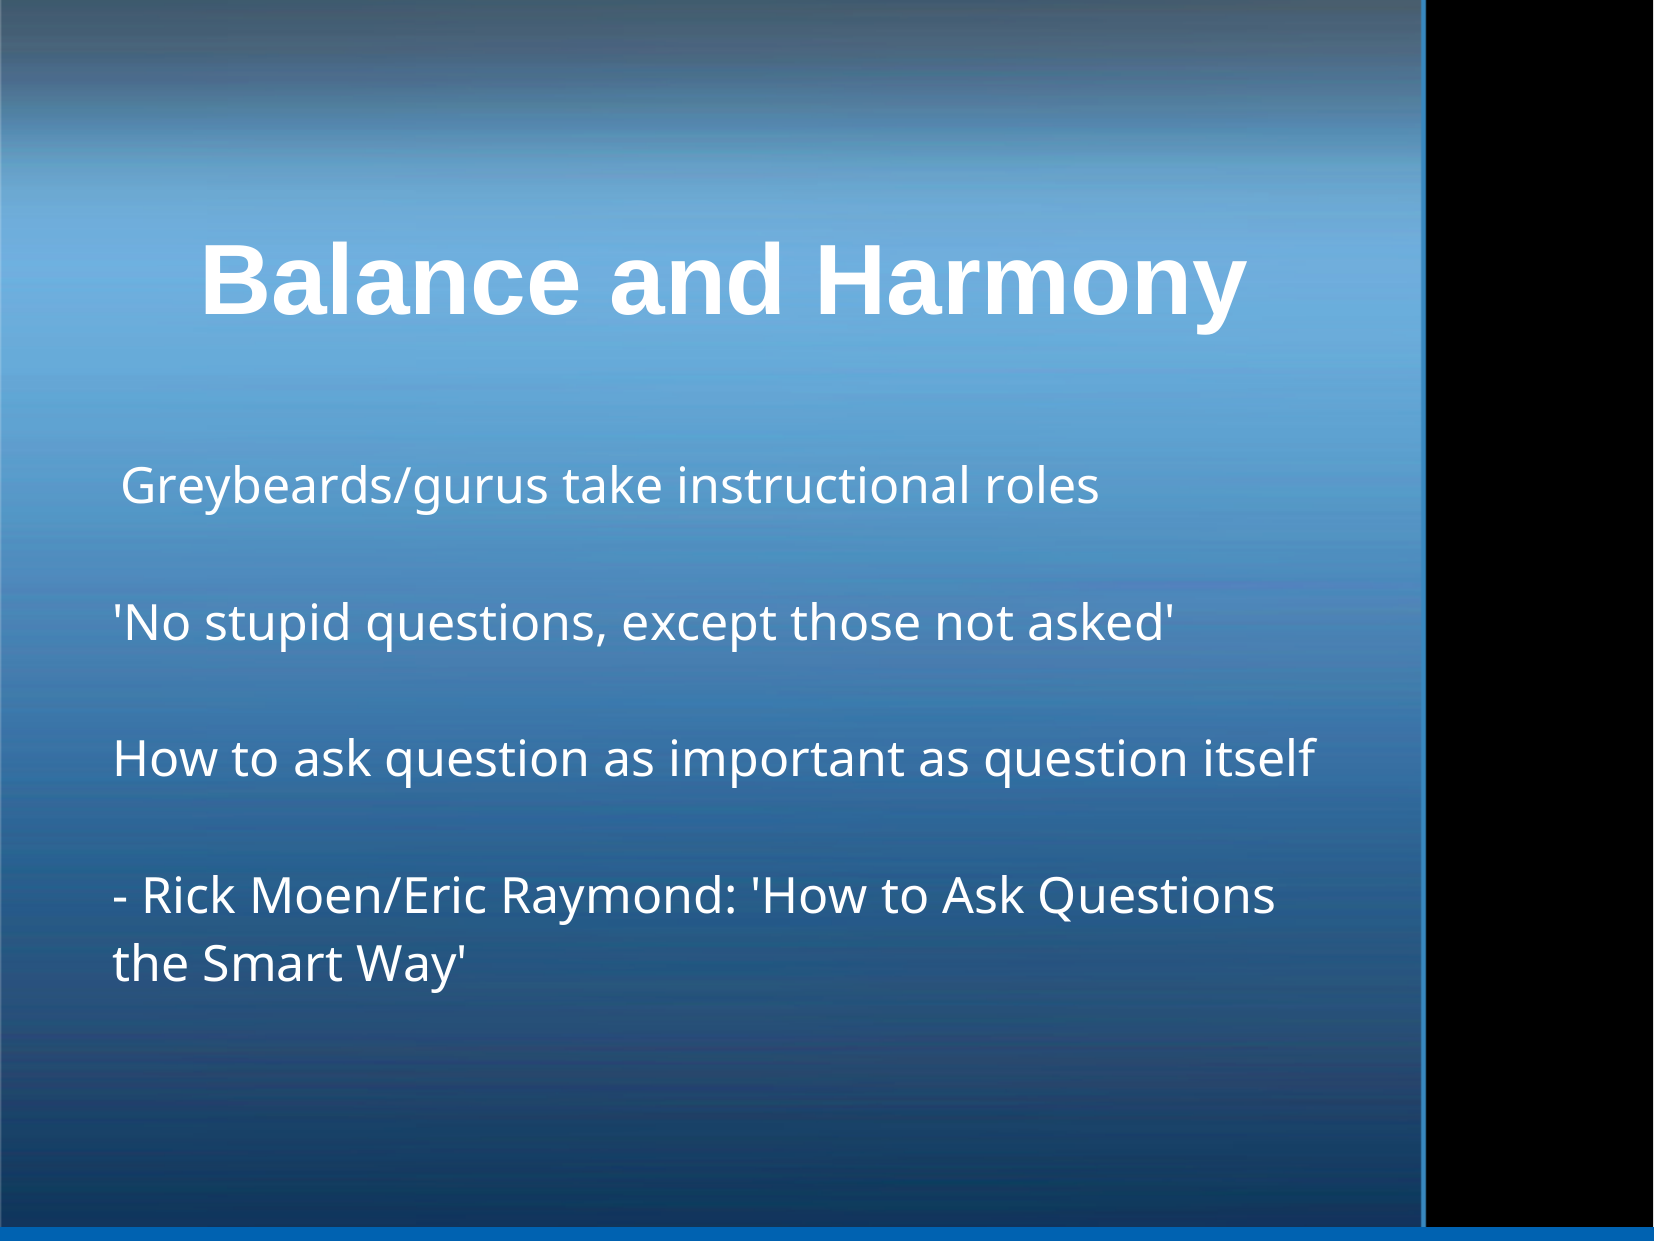

# Balance and Harmony
Greybeards/gurus take instructional roles
'No stupid questions, except those not asked'
How to ask question as important as question itself
- Rick Moen/Eric Raymond: 'How to Ask Questions the Smart Way'